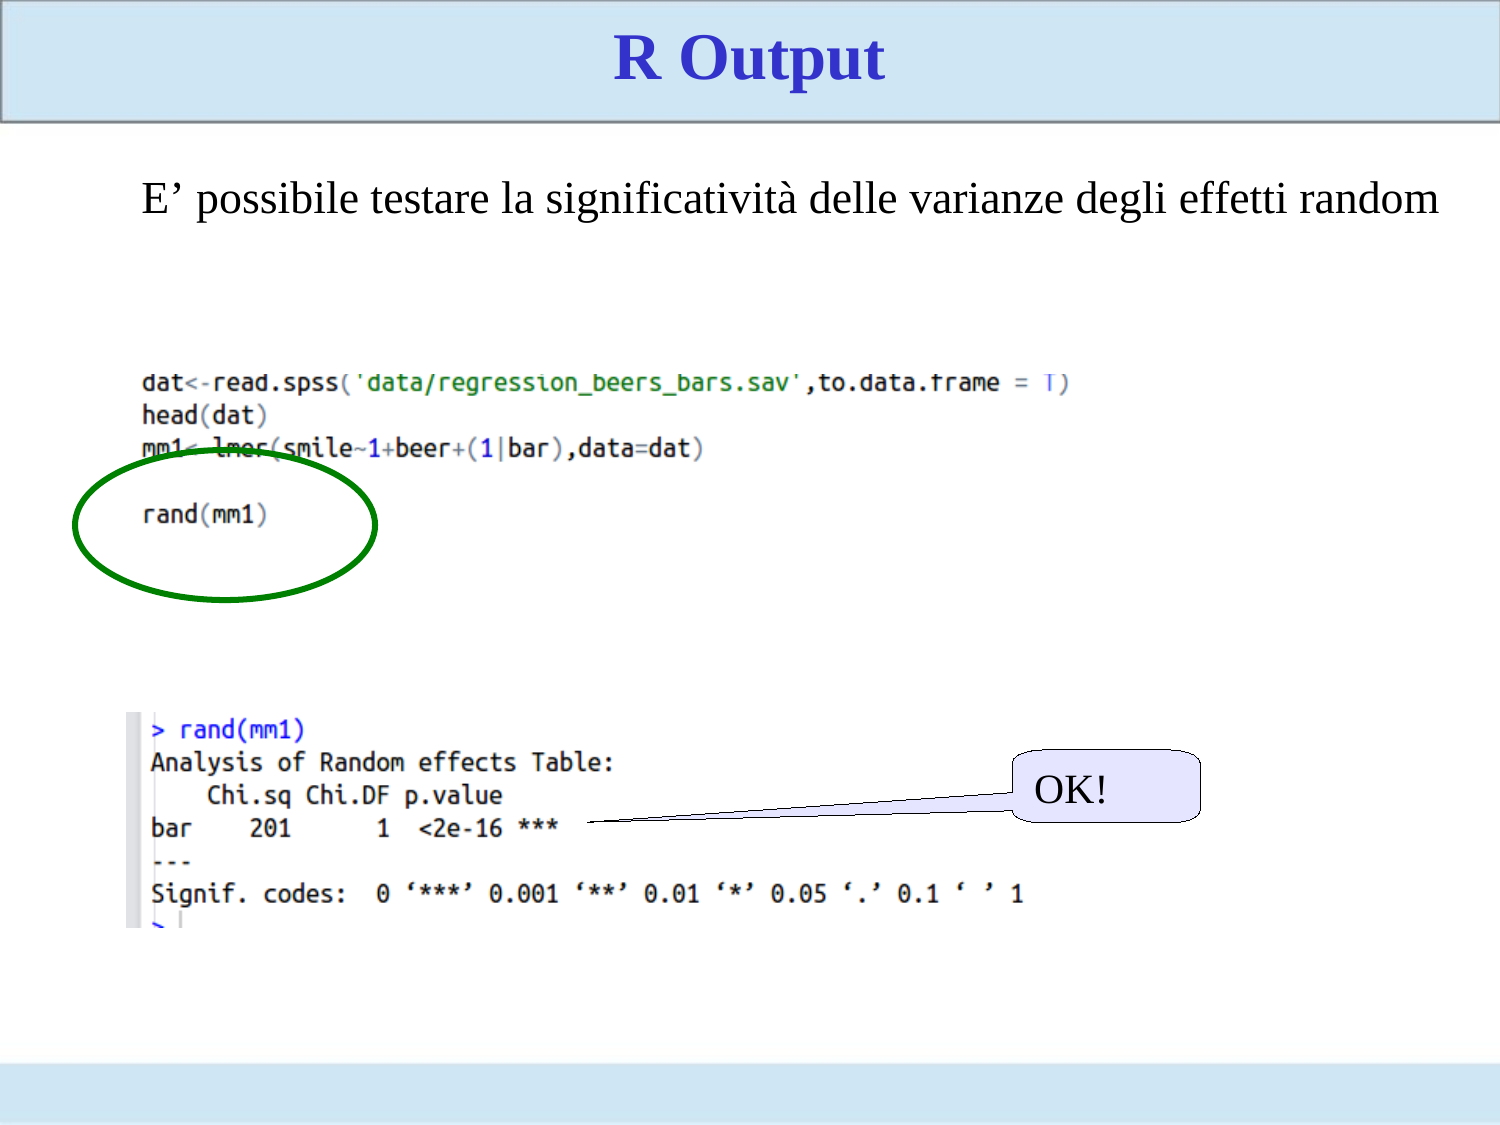

# R Output
E’ possibile testare la significatività delle varianze degli effetti random
OK!
45